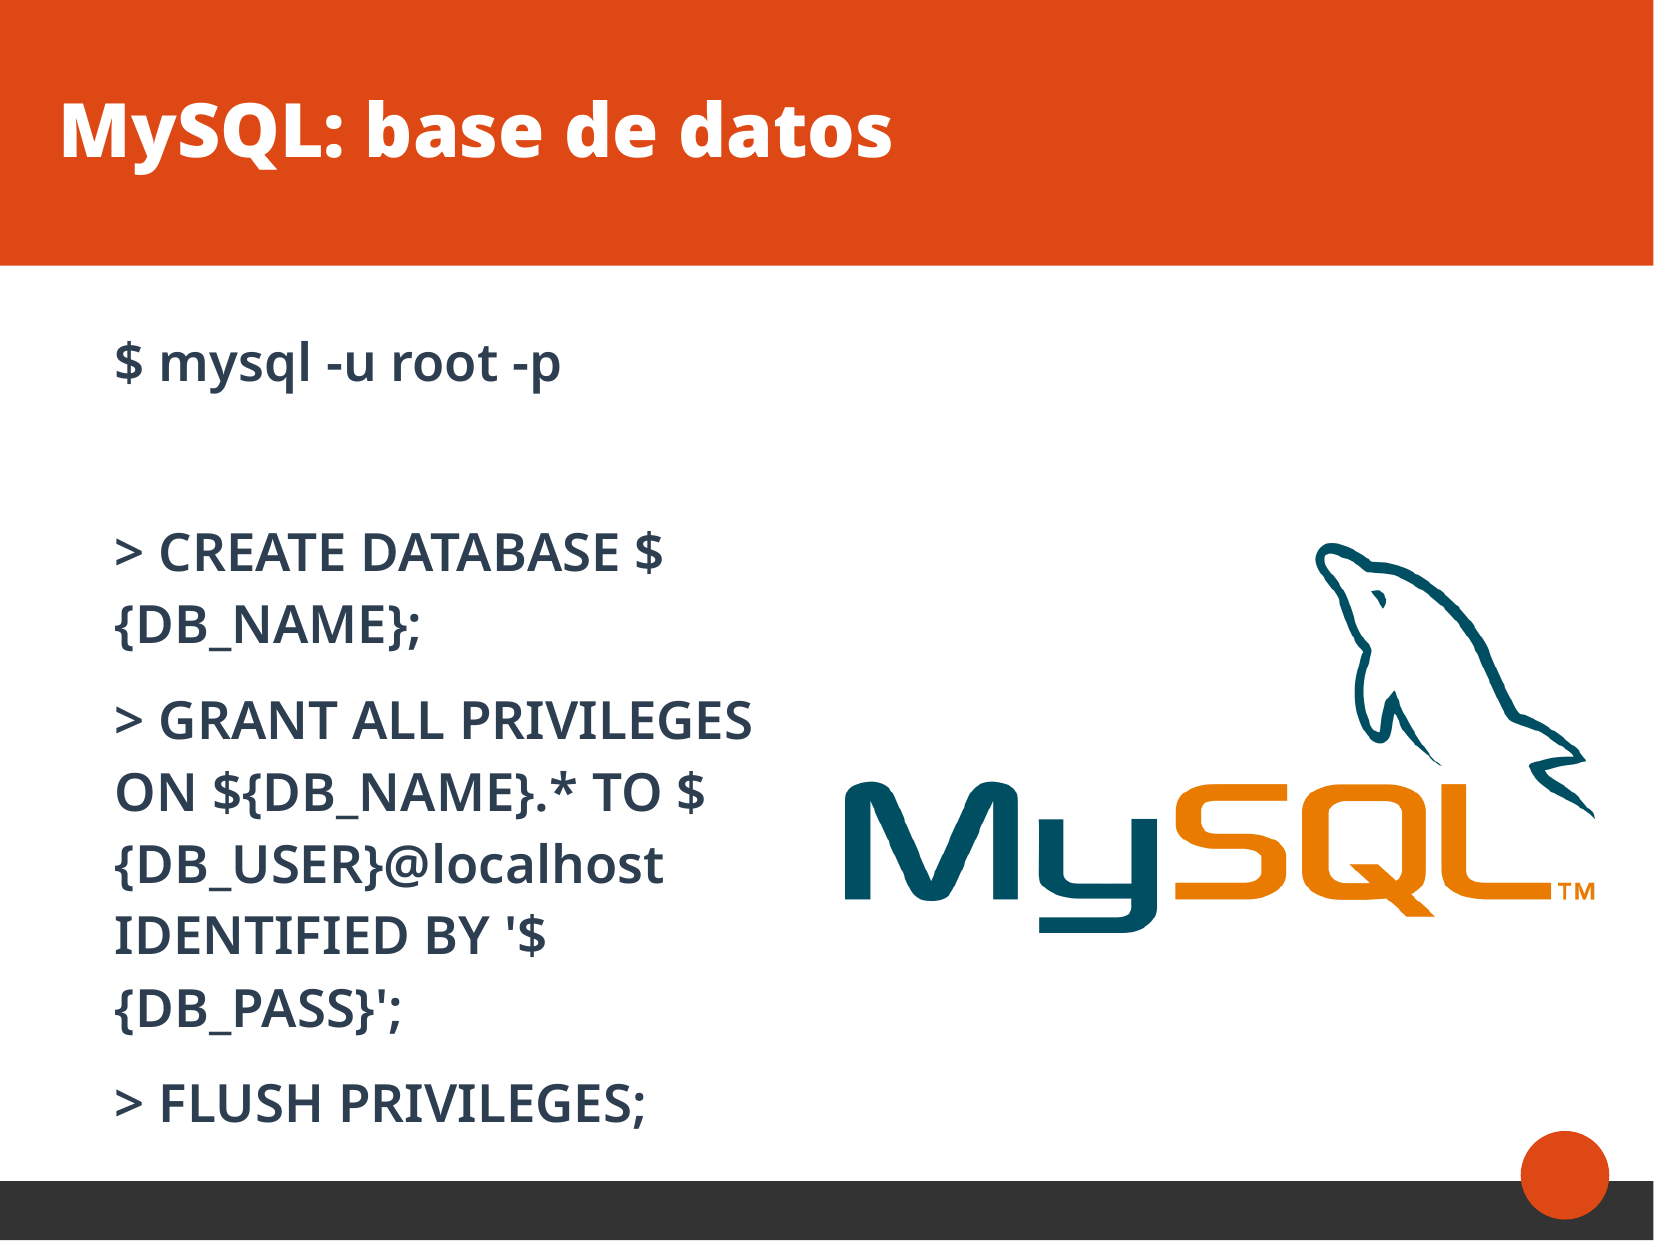

# MySQL: base de datos
$ mysql -u root -p
> CREATE DATABASE ${DB_NAME};
> GRANT ALL PRIVILEGES ON ${DB_NAME}.* TO ${DB_USER}@localhost IDENTIFIED BY '${DB_PASS}';
> FLUSH PRIVILEGES;